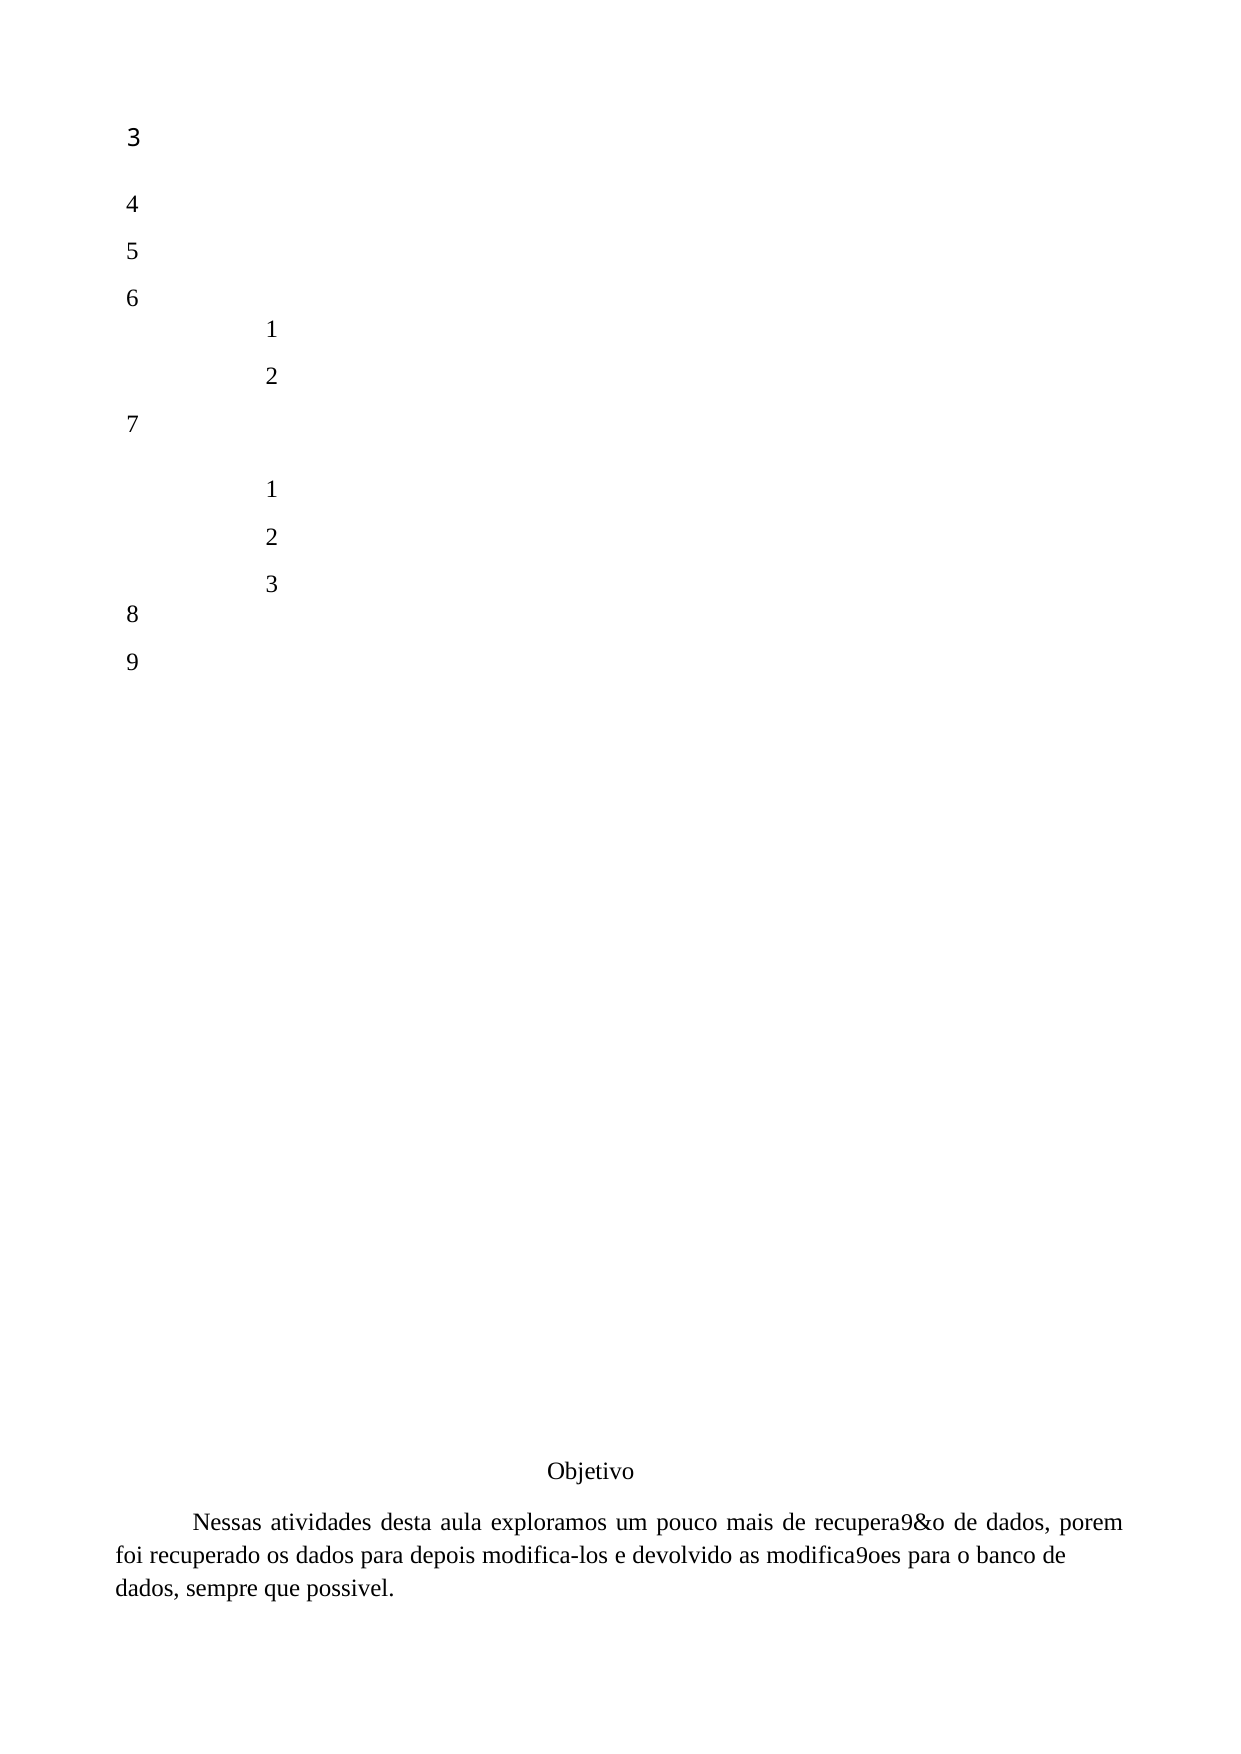

3
4
5
6
1
2
7
1
2
3
8
9
Objetivo
Nessas atividades desta aula exploramos um pouco mais de recupera9&o de dados, porem foi recuperado os dados para depois modifica-los e devolvido as modifica9oes para o banco de dados, sempre que possivel.